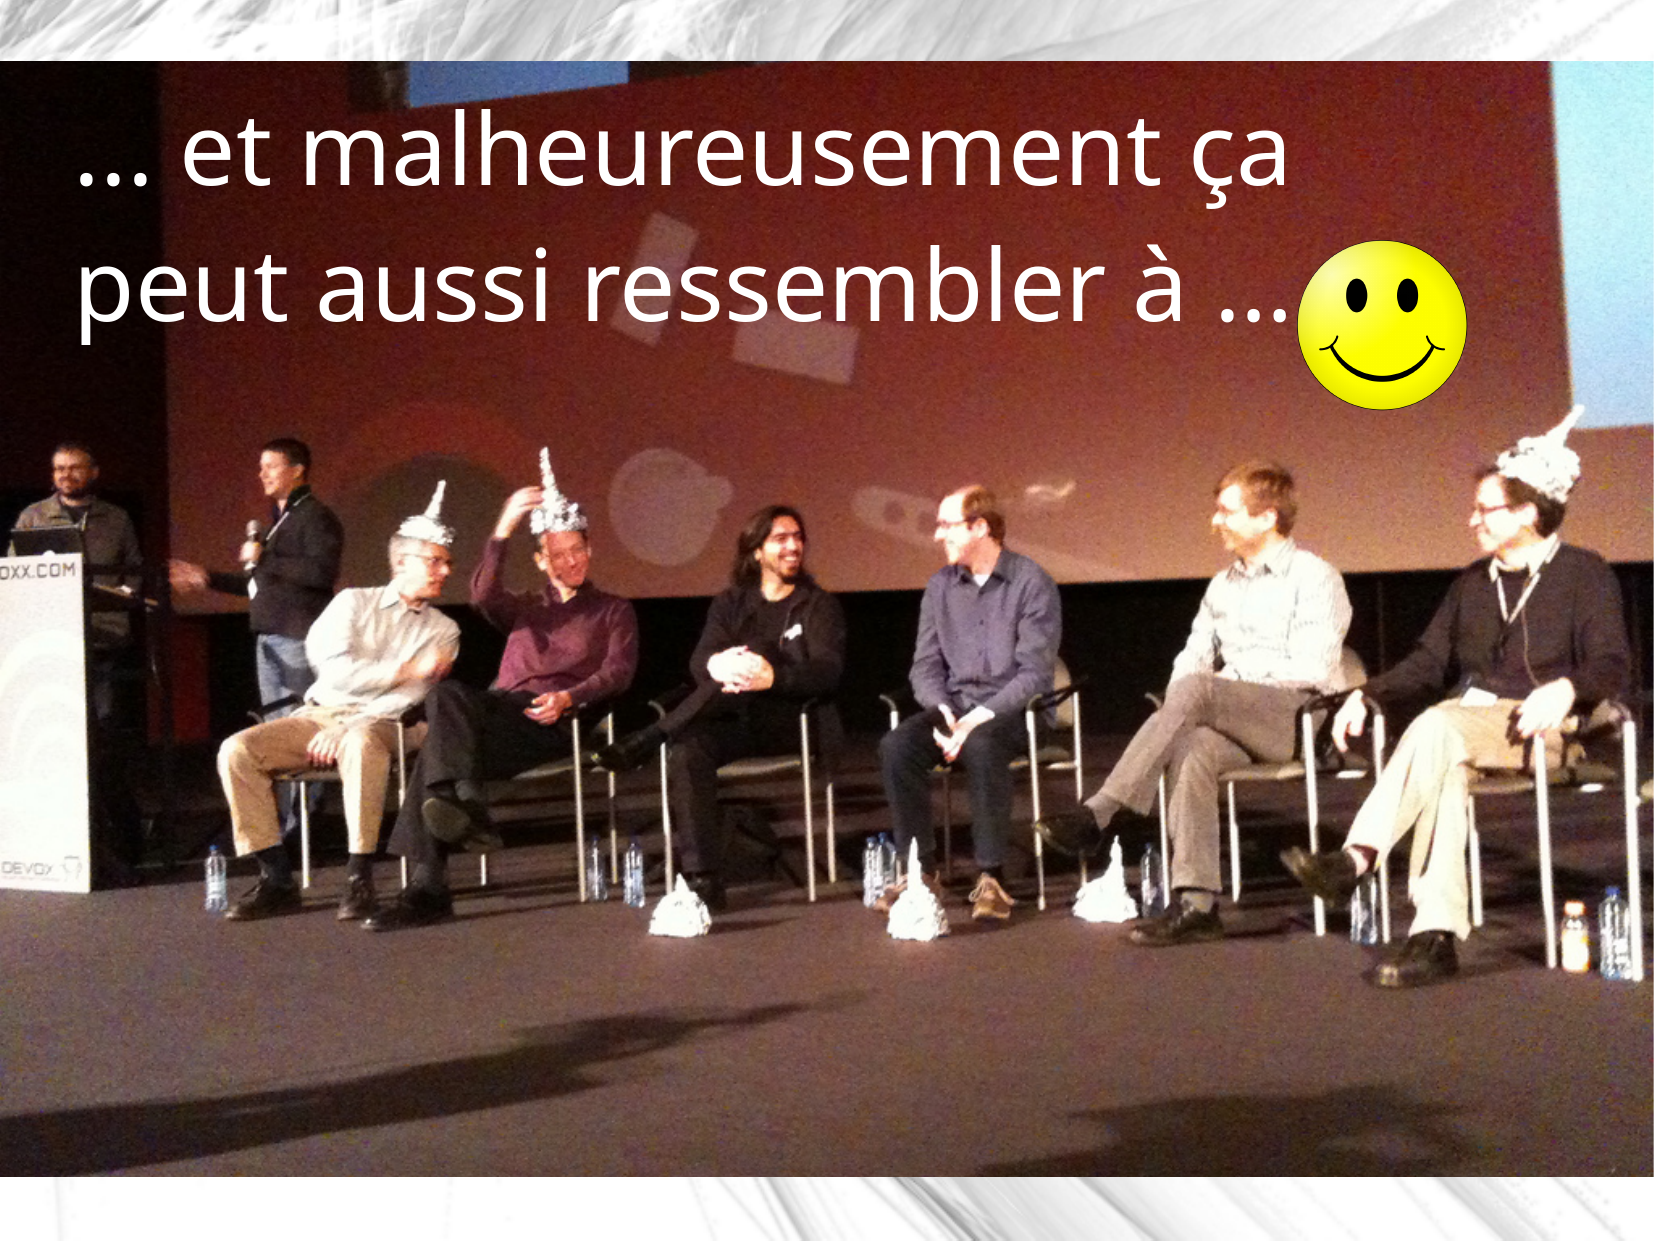

... et malheureusement ça peut aussi ressembler à … ça